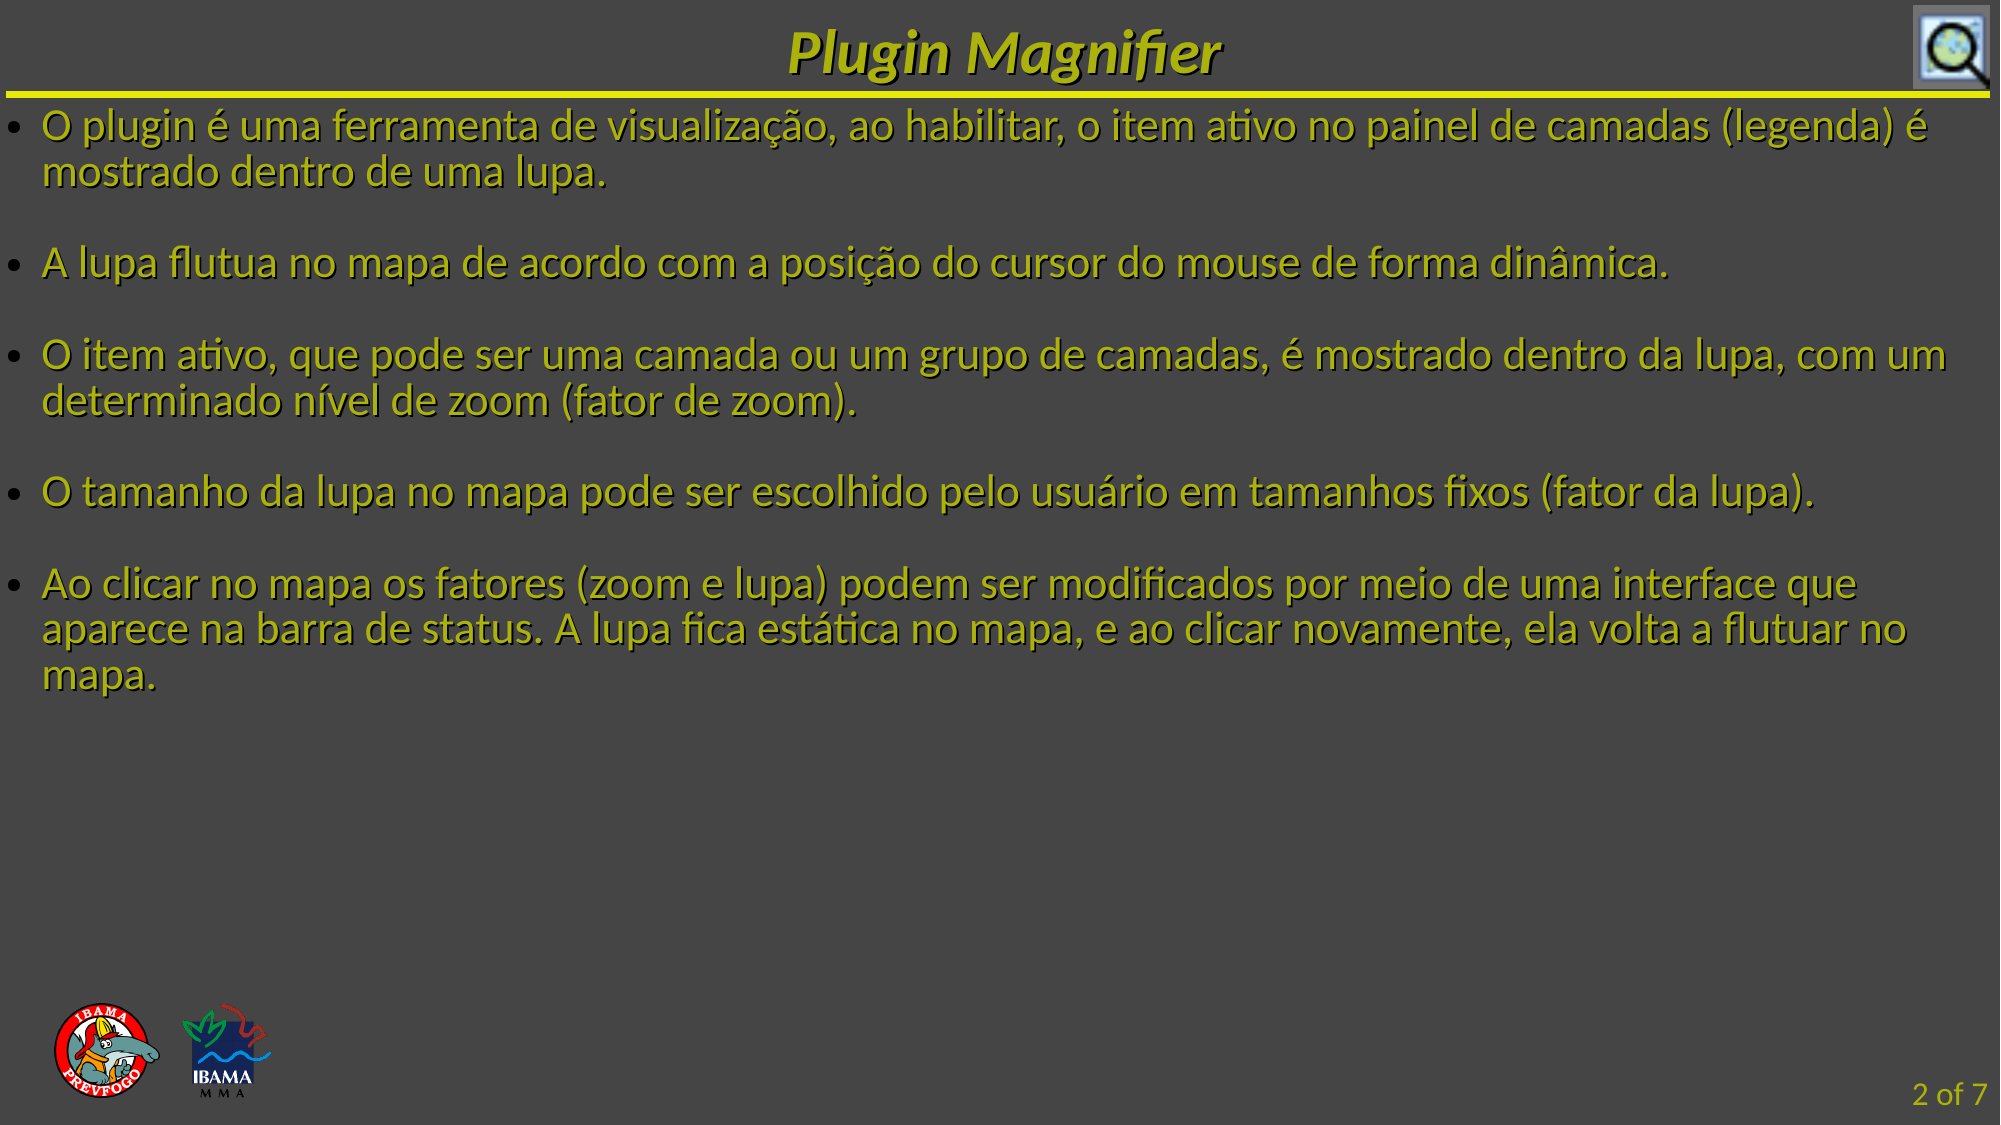

# Plugin Magnifier
O plugin é uma ferramenta de visualização, ao habilitar, o item ativo no painel de camadas (legenda) é mostrado dentro de uma lupa.
A lupa flutua no mapa de acordo com a posição do cursor do mouse de forma dinâmica.
O item ativo, que pode ser uma camada ou um grupo de camadas, é mostrado dentro da lupa, com um determinado nível de zoom (fator de zoom).
O tamanho da lupa no mapa pode ser escolhido pelo usuário em tamanhos fixos (fator da lupa).
Ao clicar no mapa os fatores (zoom e lupa) podem ser modificados por meio de uma interface que aparece na barra de status. A lupa fica estática no mapa, e ao clicar novamente, ela volta a flutuar no mapa.
 of 7